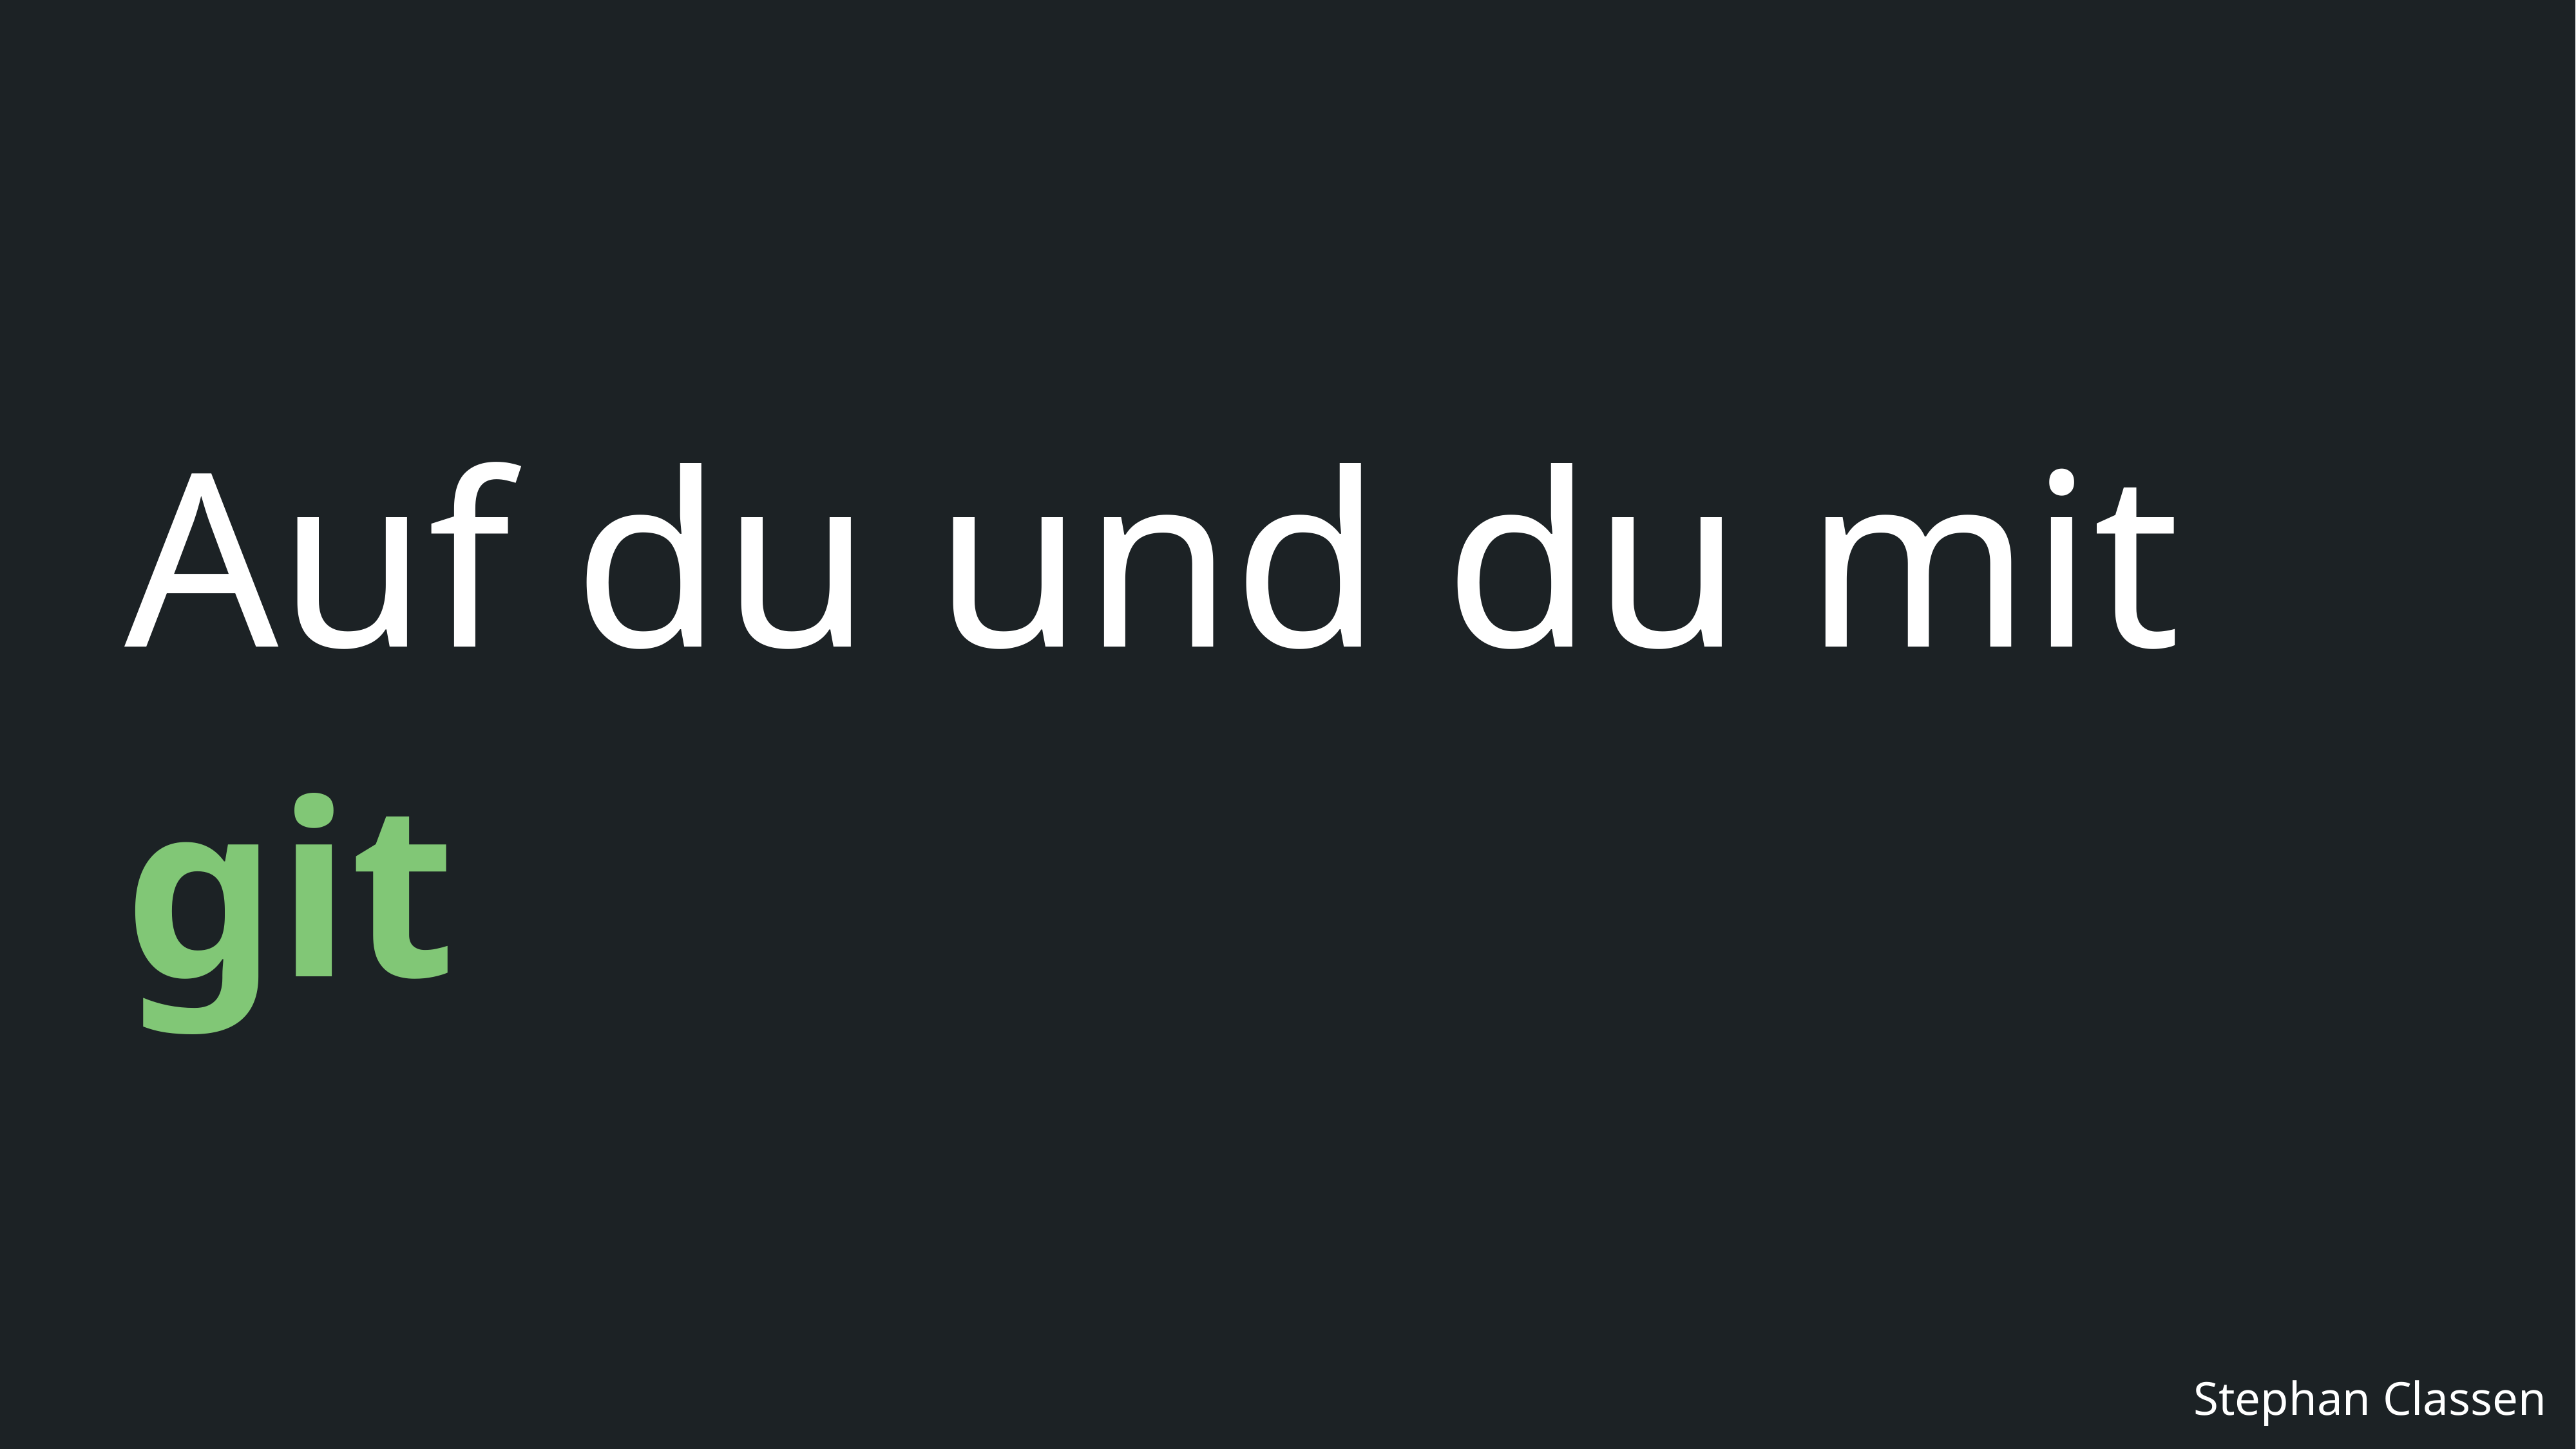

Auf du und du mit
git
Stephan Classen